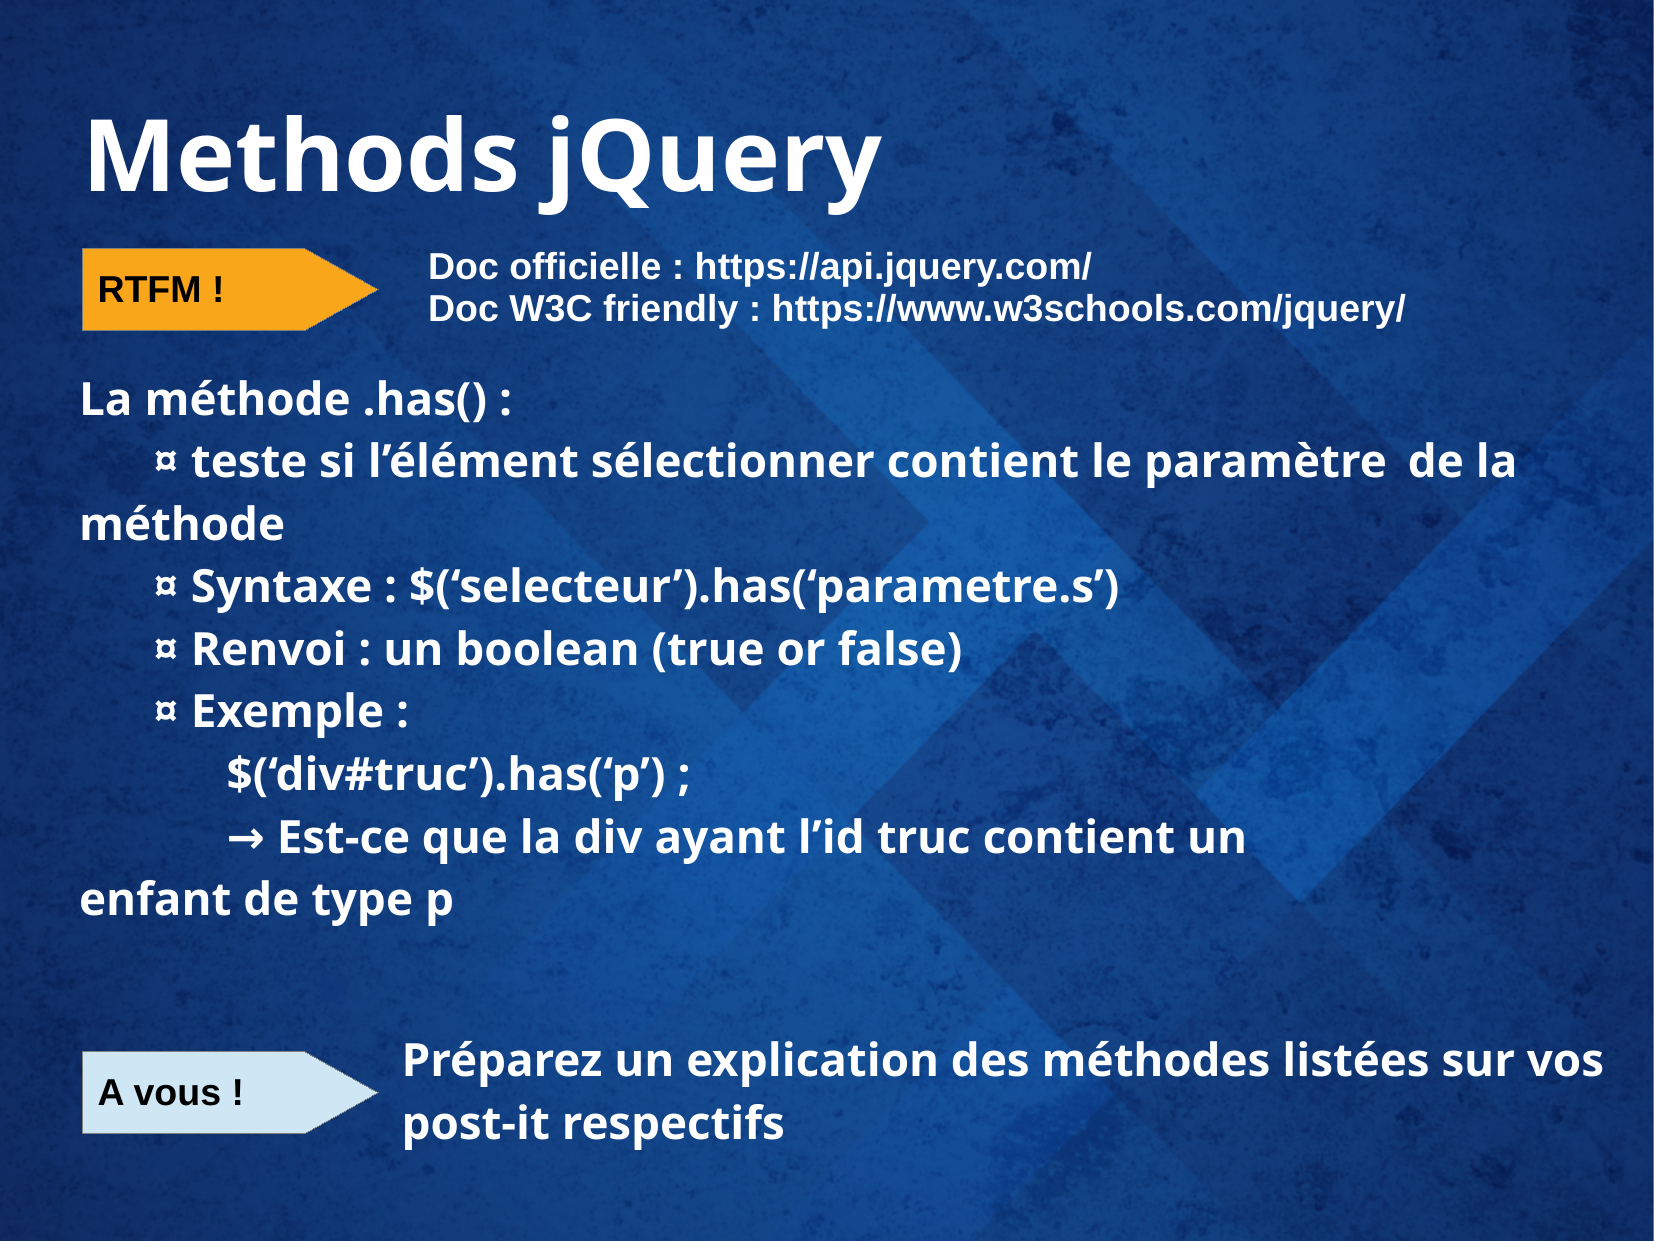

# Methods jQuery
Doc officielle : https://api.jquery.com/
Doc W3C friendly : https://www.w3schools.com/jquery/
RTFM !
La méthode .has() :
	¤ teste si l’élément sélectionner contient le paramètre 	de la méthode
	¤ Syntaxe : $(‘selecteur’).has(‘parametre.s’)
	¤ Renvoi : un boolean (true or false)
	¤ Exemple :
		$(‘div#truc’).has(‘p’) ;
		→ Est-ce que la div ayant l’id truc contient un 				enfant de type p
Préparez un explication des méthodes listées sur vos post-it respectifs
A vous !